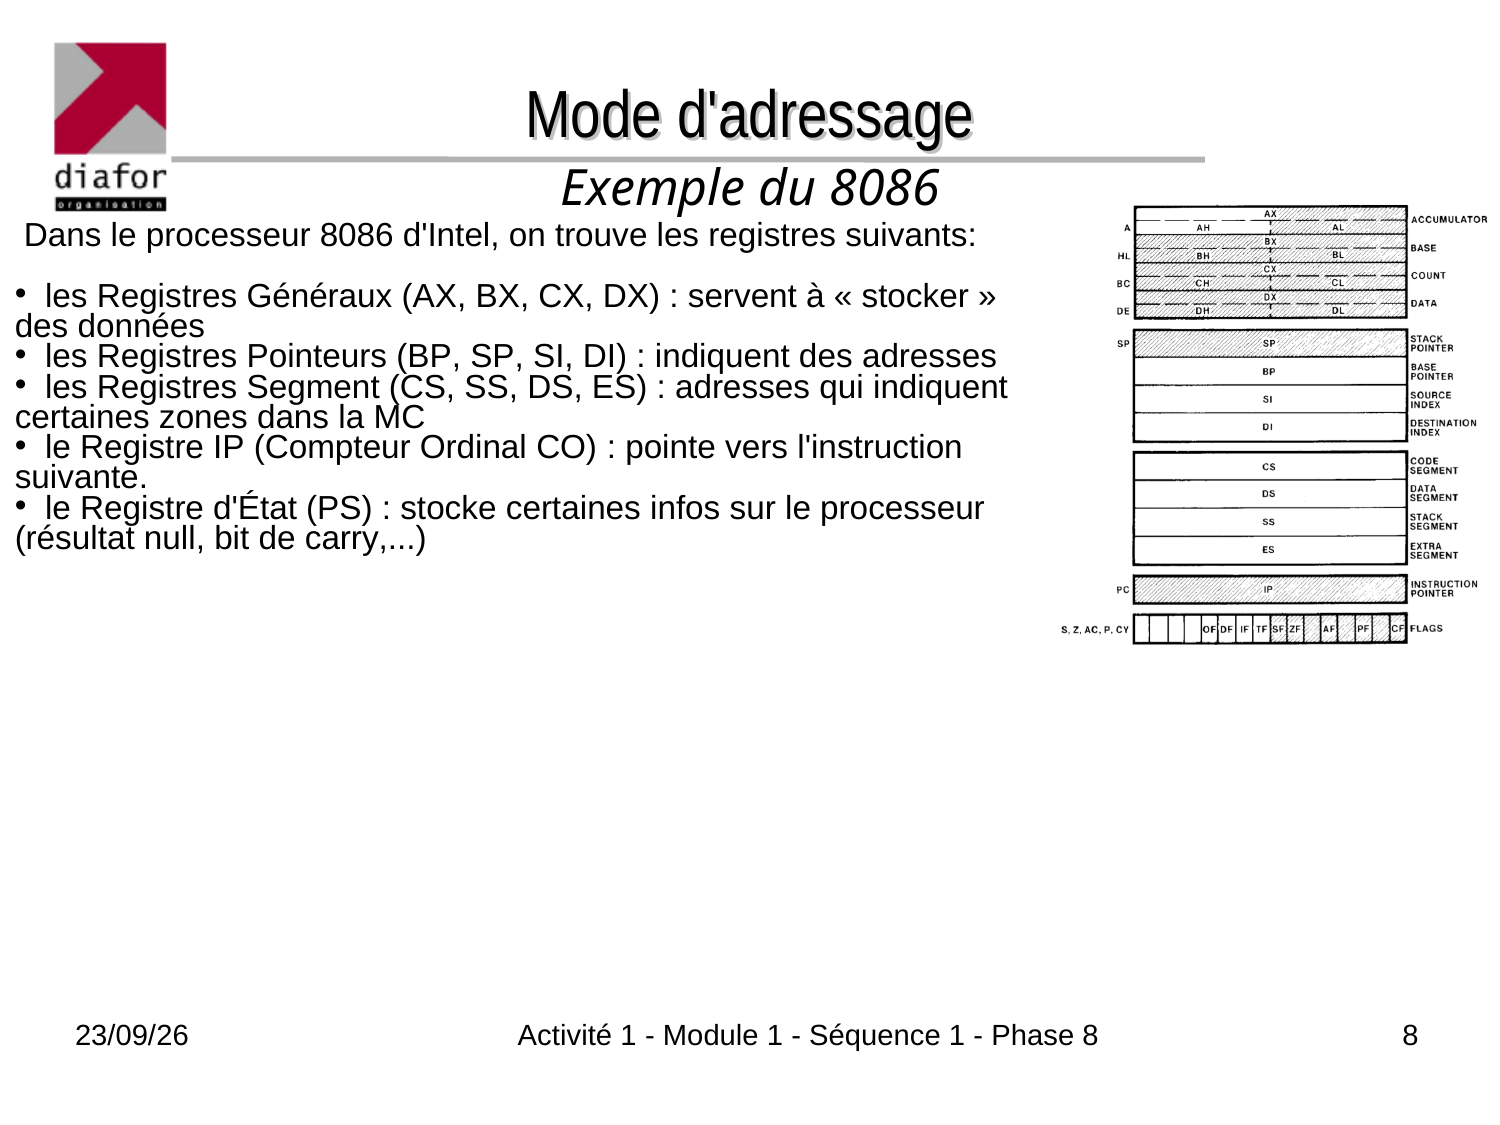

# Mode d'adressage Exemple du 8086
 Dans le processeur 8086 d'Intel, on trouve les registres suivants:
 les Registres Généraux (AX, BX, CX, DX) : servent à « stocker »
des données
 les Registres Pointeurs (BP, SP, SI, DI) : indiquent des adresses
 les Registres Segment (CS, SS, DS, ES) : adresses qui indiquent
certaines zones dans la MC
 le Registre IP (Compteur Ordinal CO)‏ : pointe vers l'instruction
suivante.
 le Registre d'État (PS) : stocke certaines infos sur le processeur
(résultat null, bit de carry,...)‏
Activité 1 - Module 1 - Séquence 1 - Phase 8
8